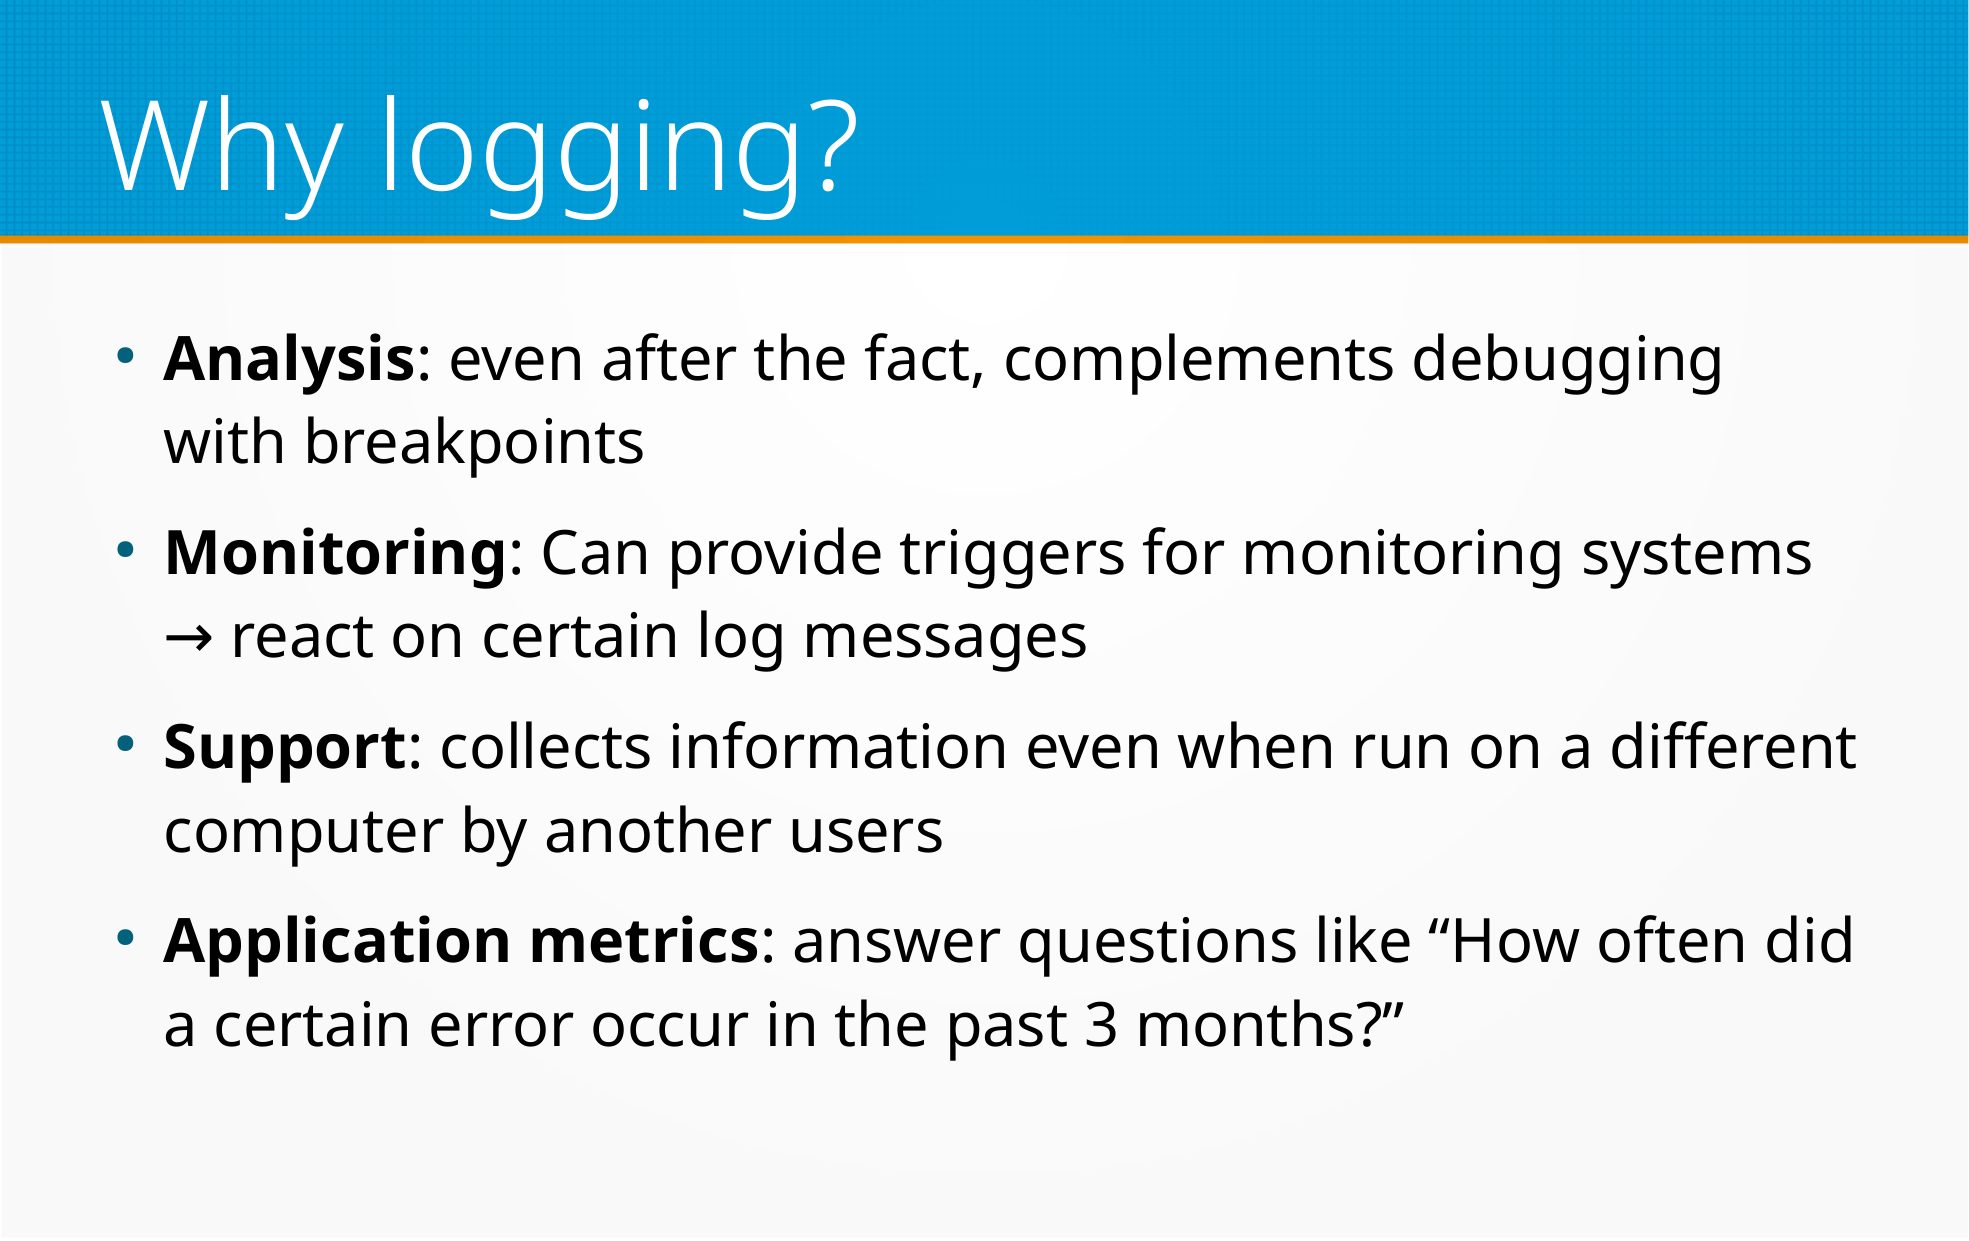

# Why logging?
Analysis: even after the fact, complements debugging with breakpoints
Monitoring: Can provide triggers for monitoring systems
→ react on certain log messages
Support: collects information even when run on a different computer by another users
Application metrics: answer questions like “How often did a certain error occur in the past 3 months?”